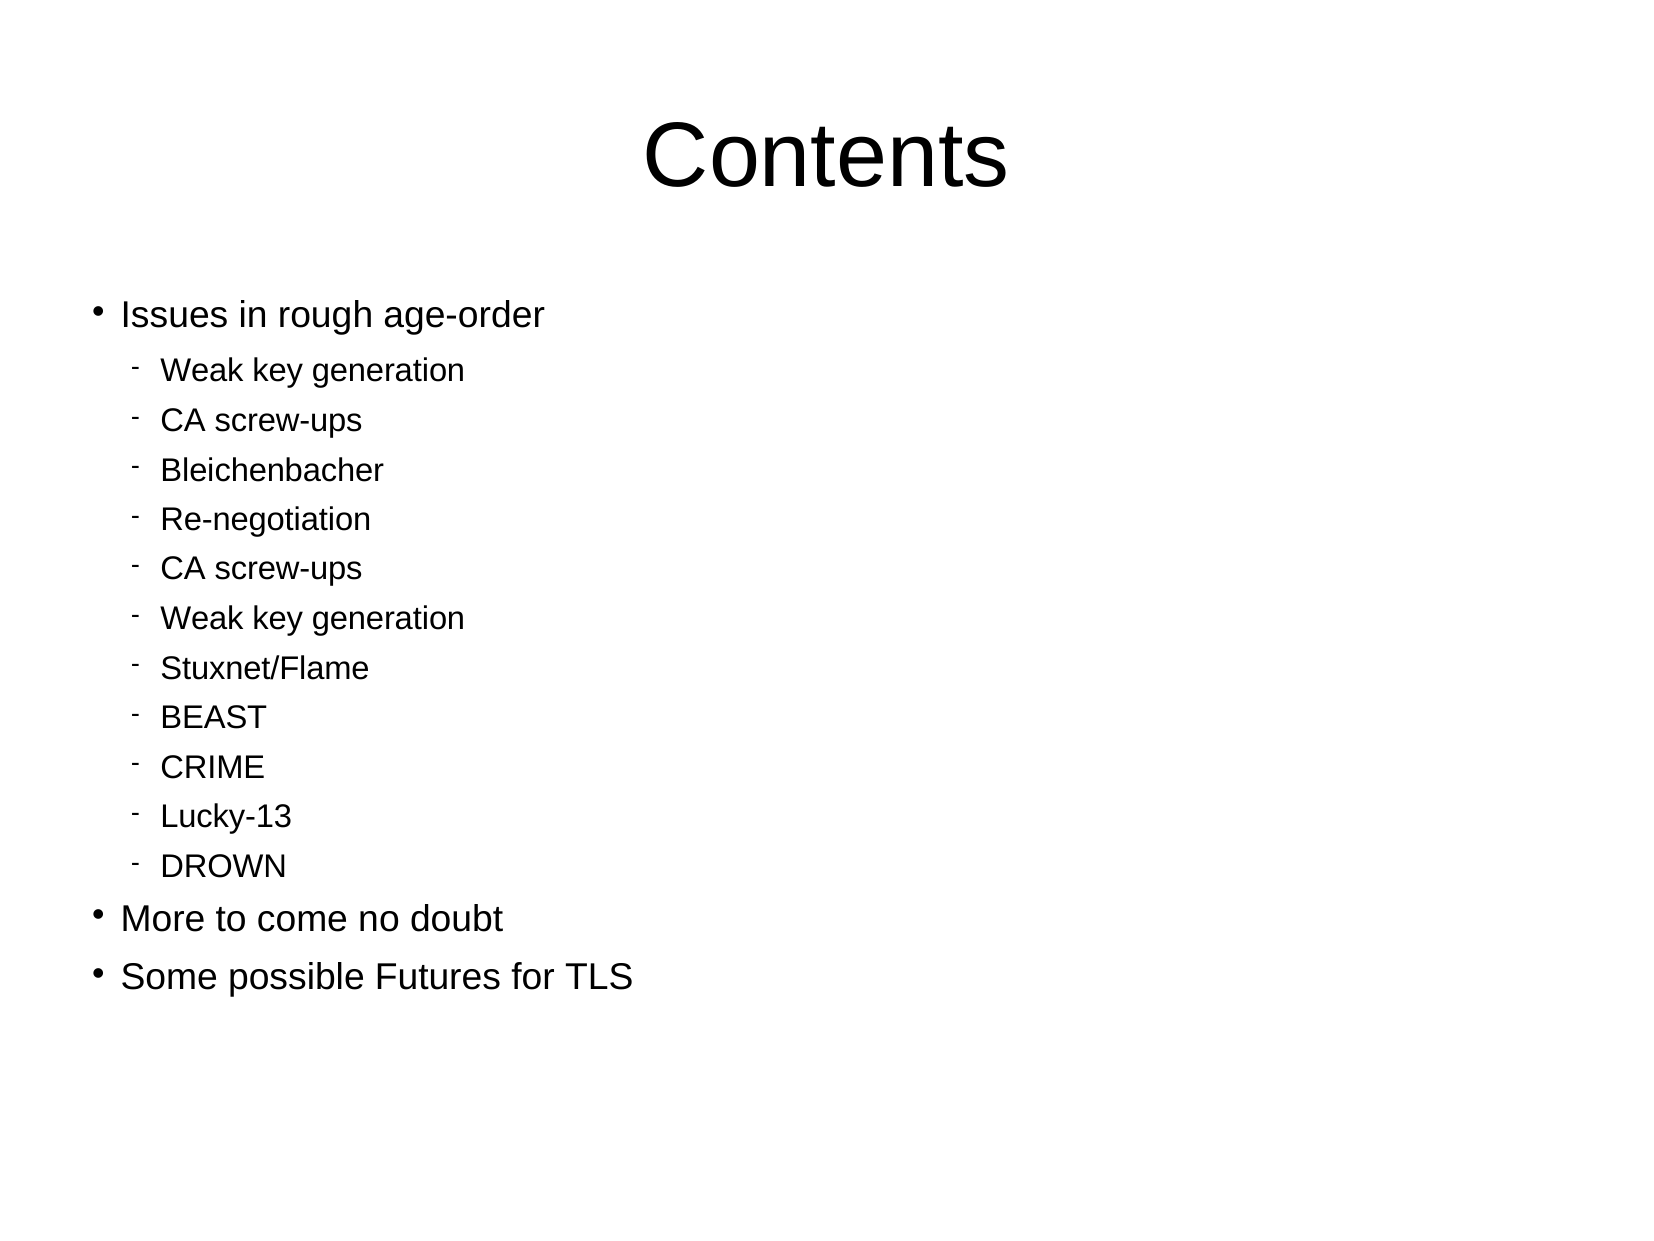

# Contents
Issues in rough age-order
Weak key generation
CA screw-ups
Bleichenbacher
Re-negotiation
CA screw-ups
Weak key generation
Stuxnet/Flame
BEAST
CRIME
Lucky-13
DROWN
More to come no doubt
Some possible Futures for TLS